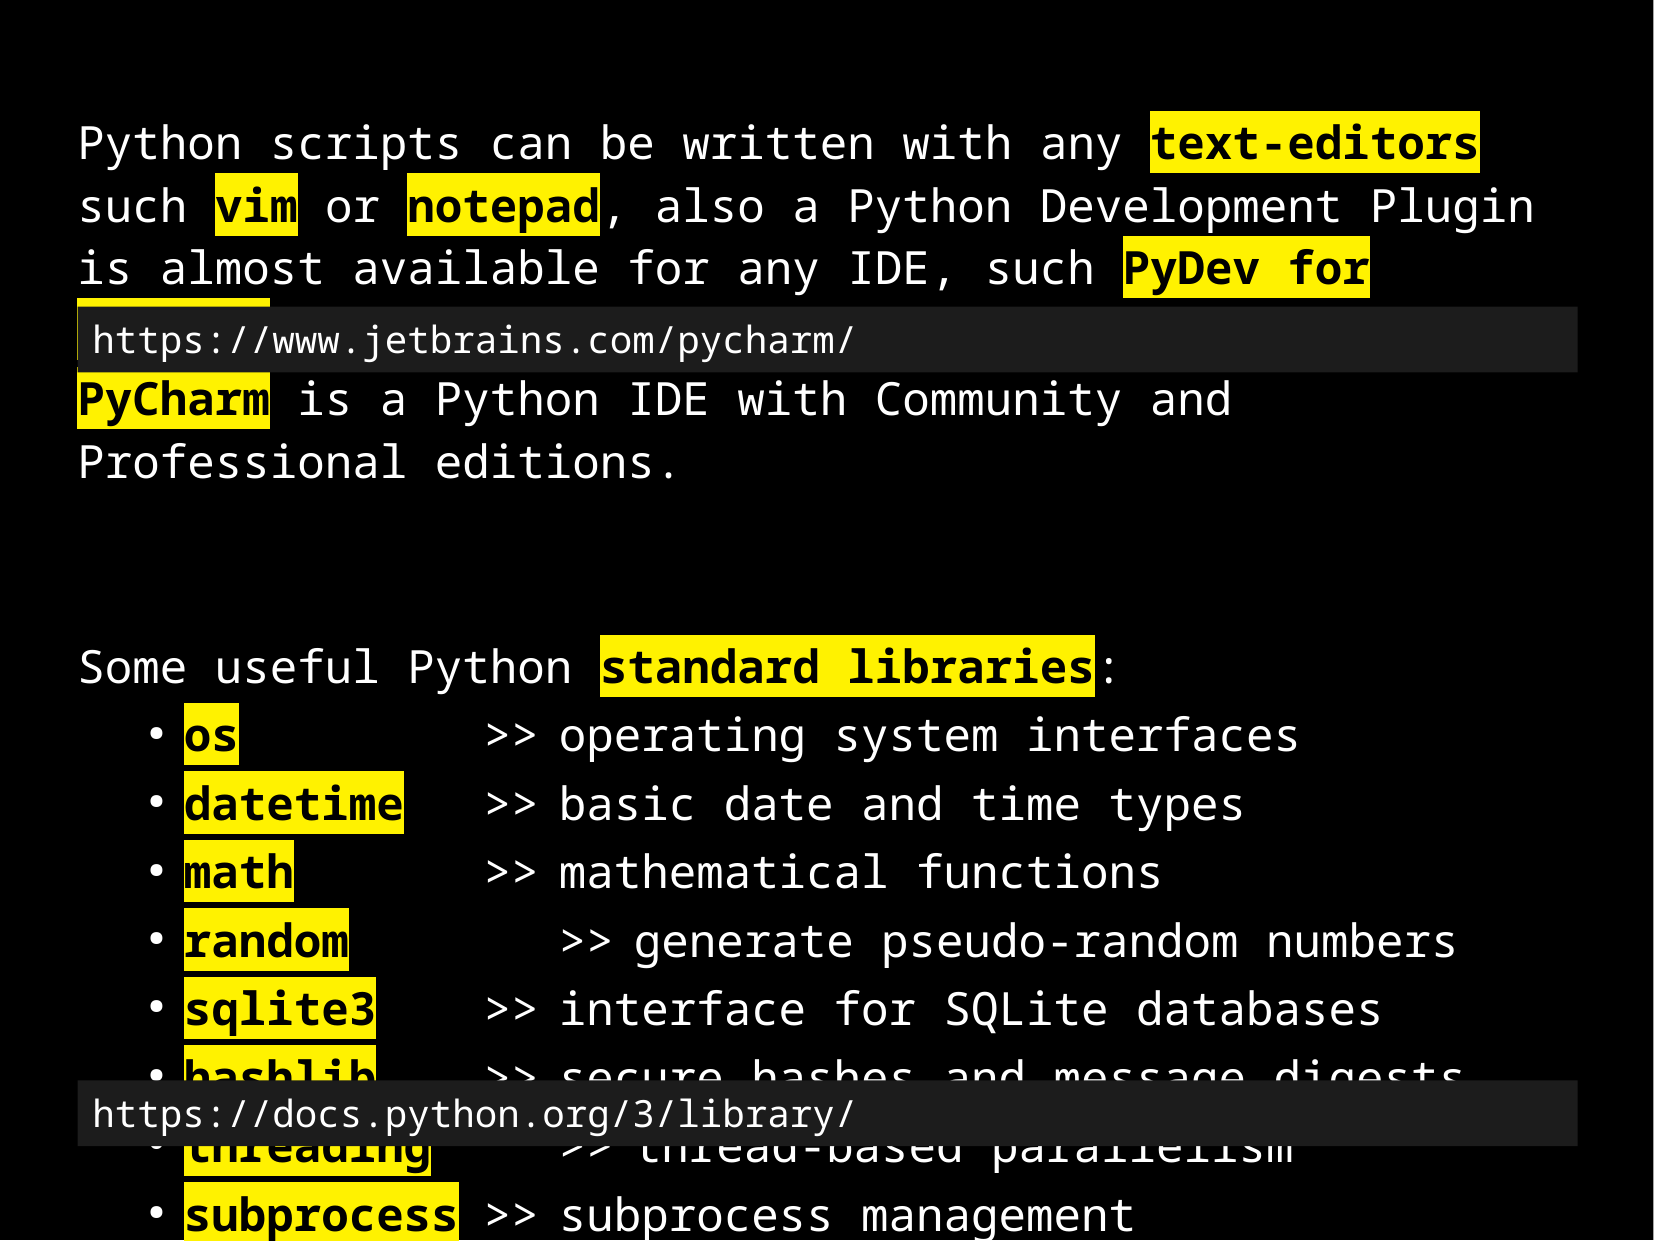

Python scripts can be written with any text-editors such vim or notepad, also a Python Development Plugin is almost available for any IDE, such PyDev for Eclipse.
PyCharm is a Python IDE with Community and Professional editions.
Some useful Python standard libraries:
os				>>	operating system interfaces
datetime		>>	basic date and time types
math			>>	mathematical functions
random			>>	generate pseudo-random numbers
sqlite3		>>	interface for SQLite databases
hashlib		>>	secure hashes and message digests
threading		>>	thread-based parallelism
subprocess	>>	subprocess management
tkinter		>>	python interface to Tcl/Tk
unittest		>>	unit testing framework
find more here:
https://www.jetbrains.com/pycharm/
https://docs.python.org/3/library/